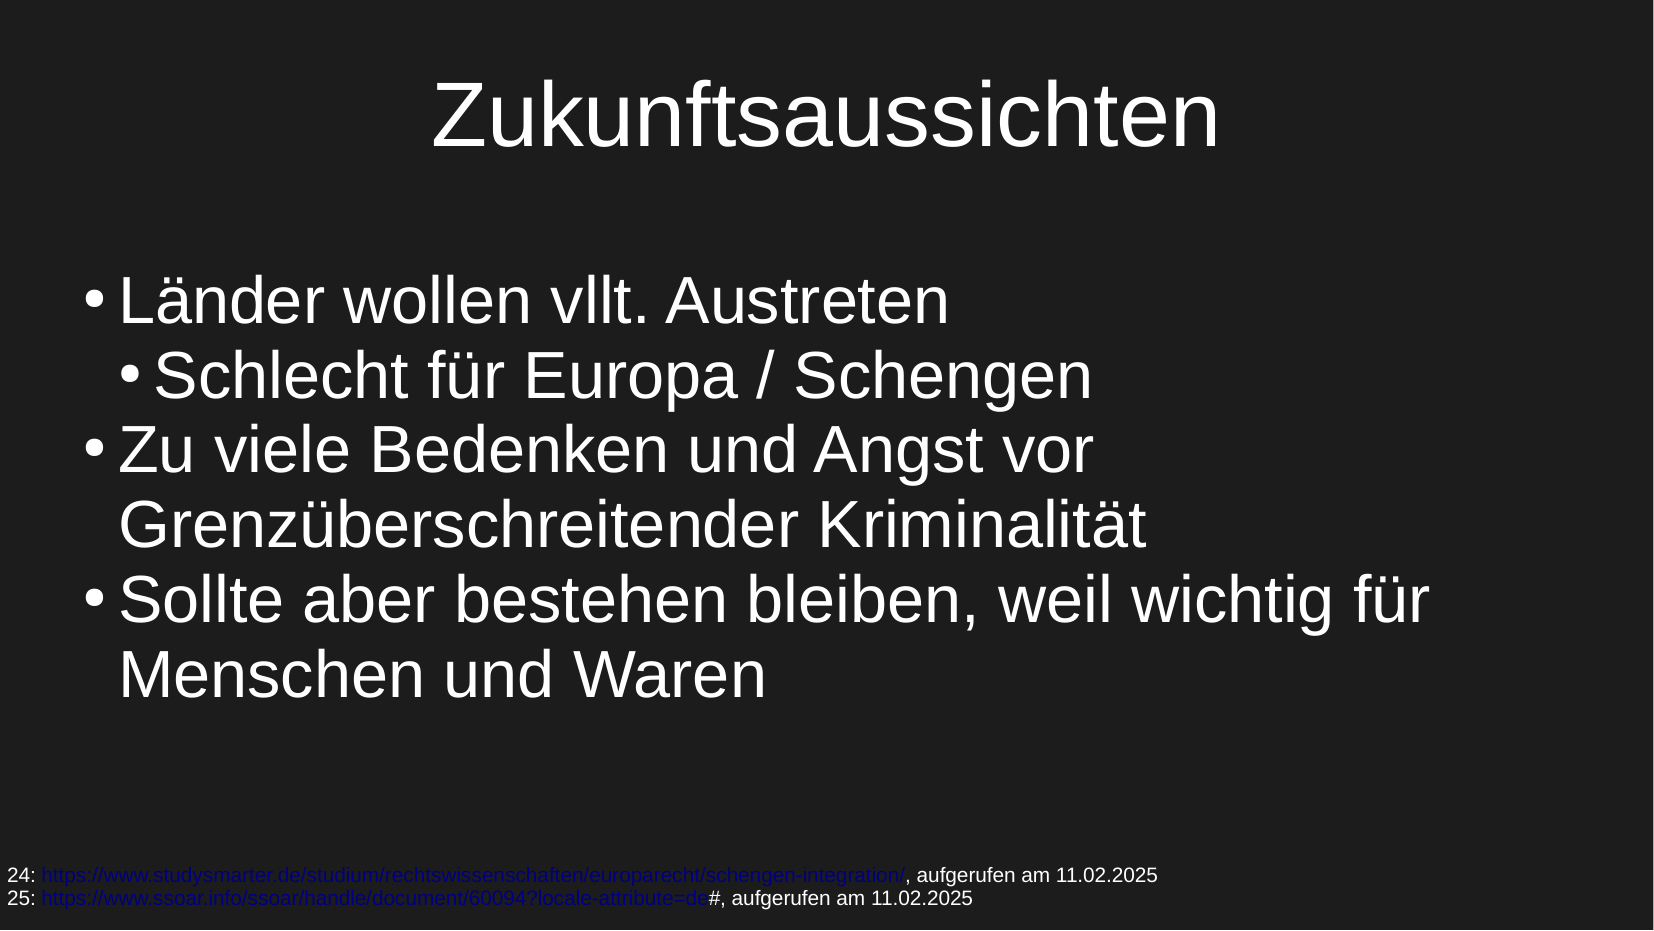

# Zukunftsaussichten
Länder wollen vllt. Austreten
Schlecht für Europa / Schengen
Zu viele Bedenken und Angst vor Grenzüberschreitender Kriminalität
Sollte aber bestehen bleiben, weil wichtig für Menschen und Waren
24: https://www.studysmarter.de/studium/rechtswissenschaften/europarecht/schengen-integration/, aufgerufen am 11.02.2025
25: https://www.ssoar.info/ssoar/handle/document/60094?locale-attribute=de#, aufgerufen am 11.02.2025